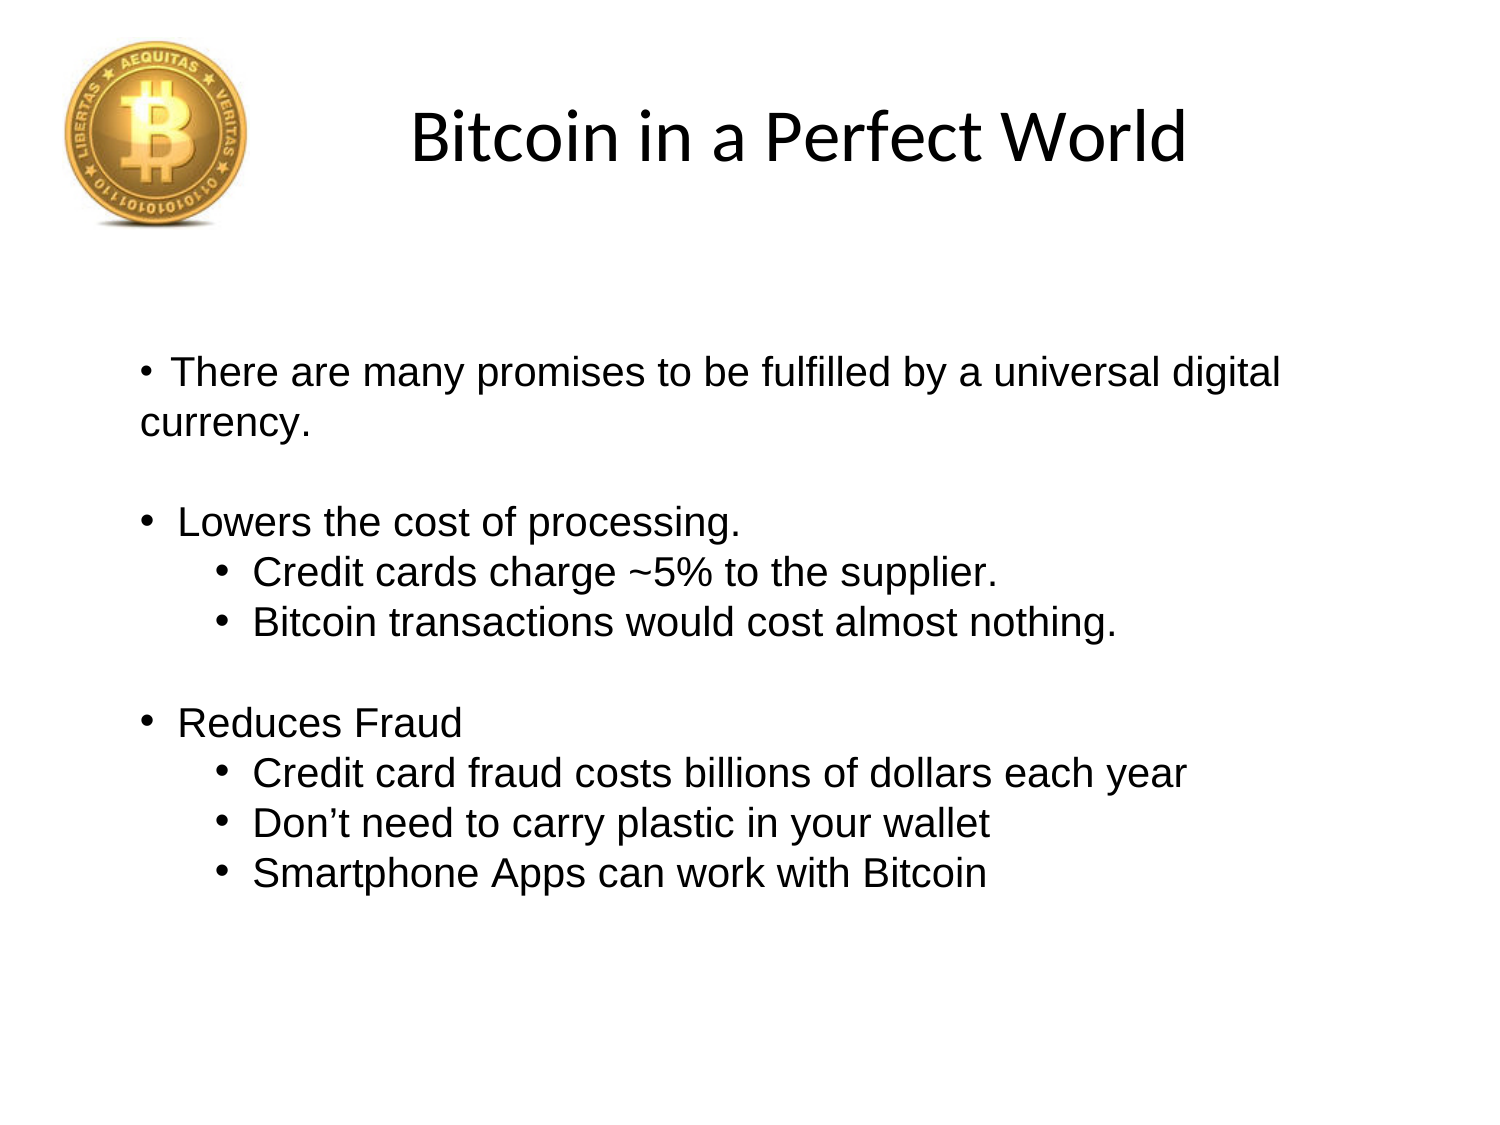

Bitcoin in a Perfect World
 There are many promises to be fulfilled by a universal digital currency.
 Lowers the cost of processing.
 Credit cards charge ~5% to the supplier.
 Bitcoin transactions would cost almost nothing.
 Reduces Fraud
 Credit card fraud costs billions of dollars each year
 Don’t need to carry plastic in your wallet
 Smartphone Apps can work with Bitcoin